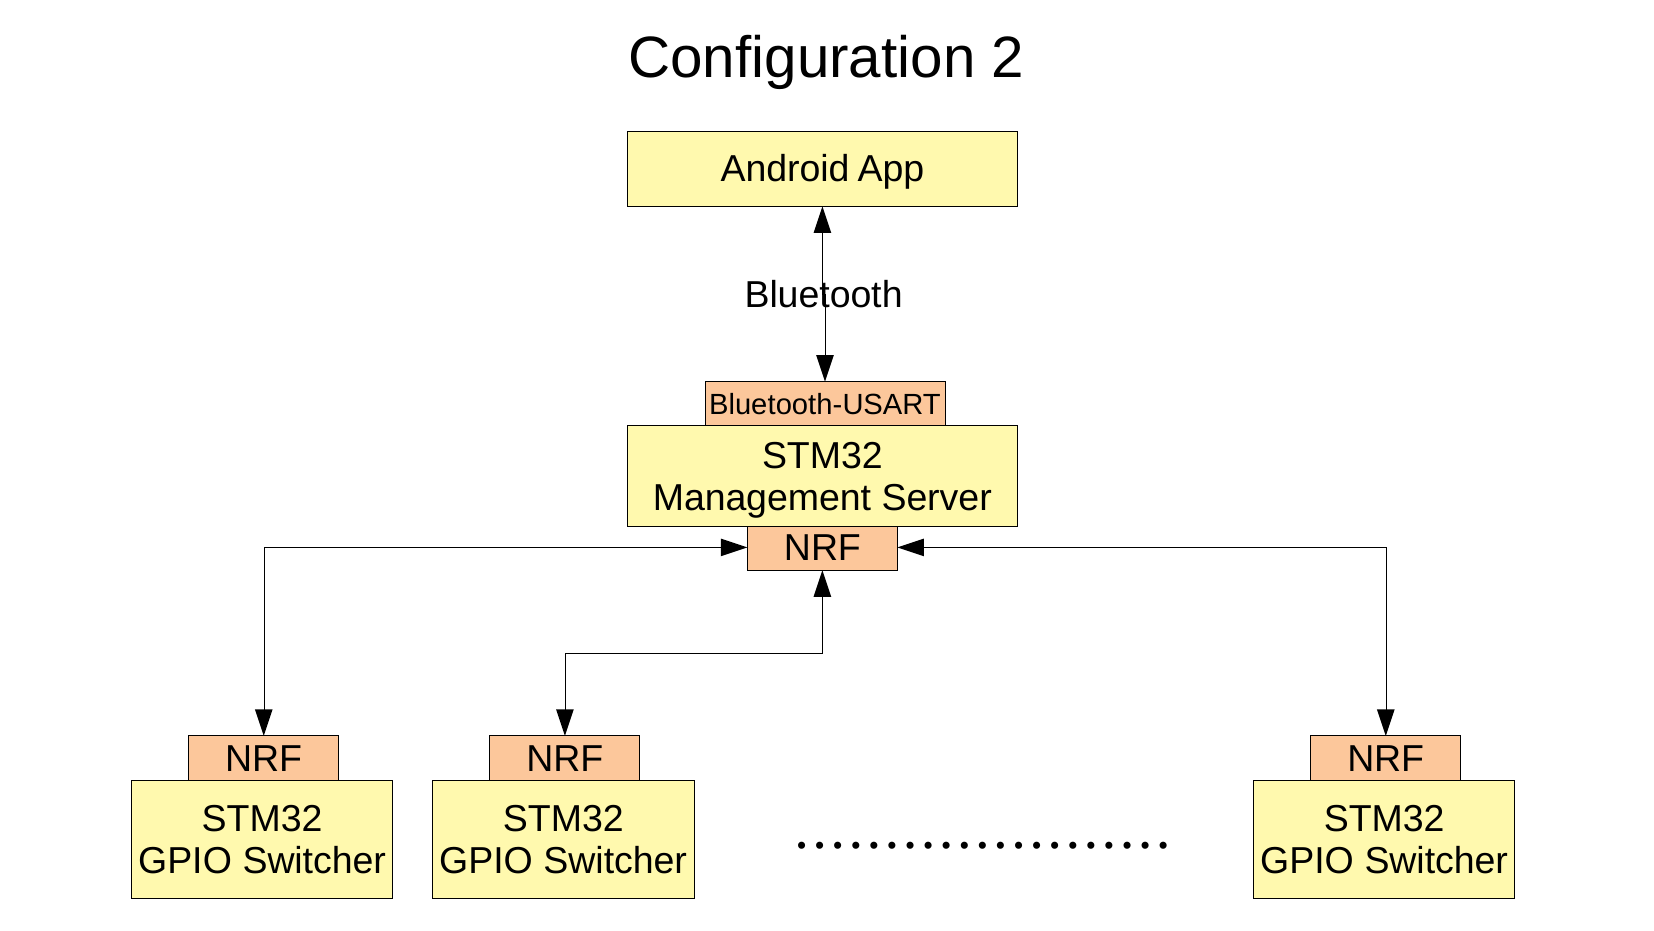

Configuration 2
Android App
Bluetooth-USART
STM32
Management Server
NRF
NRF
NRF
NRF
STM32
GPIO Switcher
STM32
GPIO Switcher
STM32
GPIO Switcher
…………………